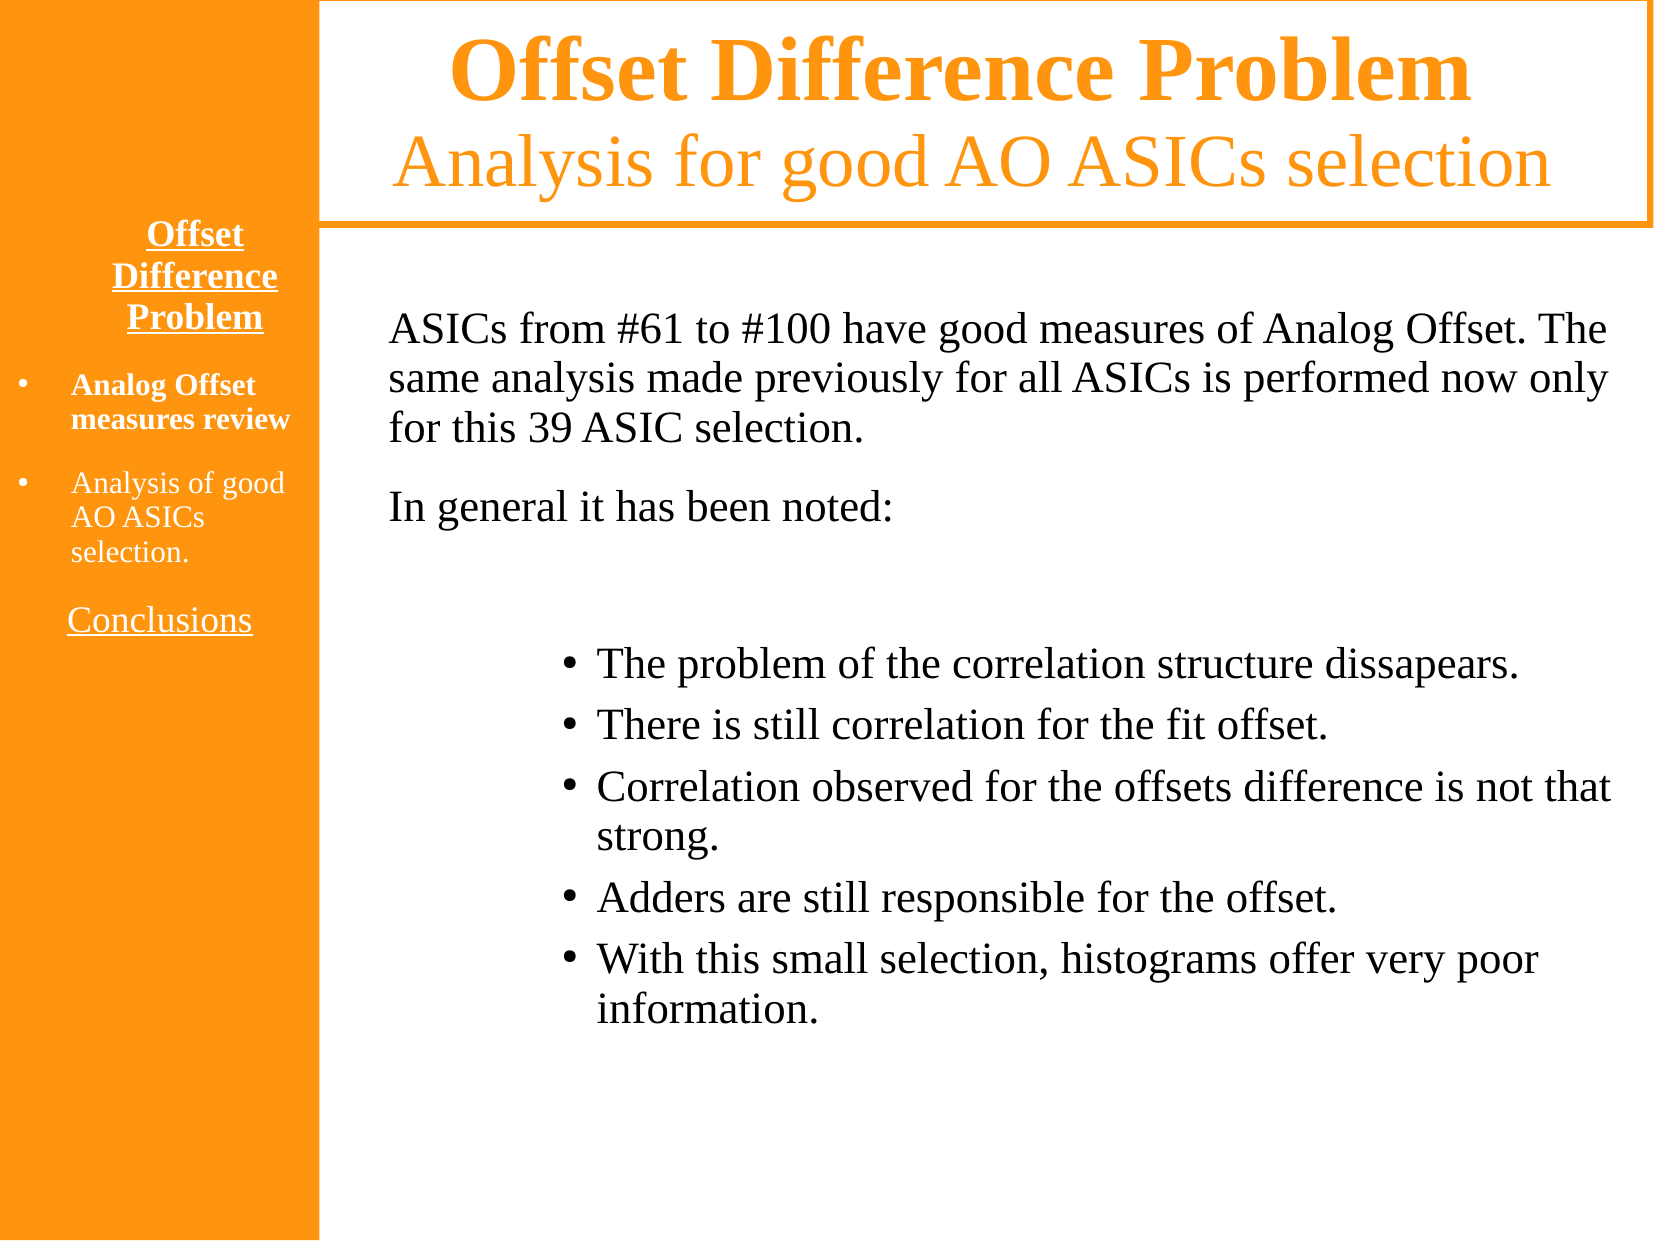

Offset Difference Problem
Analog Offset measures review
Analysis of good AO ASICs selection.
Conclusions
# Offset Difference Problem Analysis for good AO ASICs selection
ASICs from #61 to #100 have good measures of Analog Offset. The same analysis made previously for all ASICs is performed now only for this 39 ASIC selection.
In general it has been noted:
The problem of the correlation structure dissapears.
There is still correlation for the fit offset.
Correlation observed for the offsets difference is not that strong.
Adders are still responsible for the offset.
With this small selection, histograms offer very poor information.